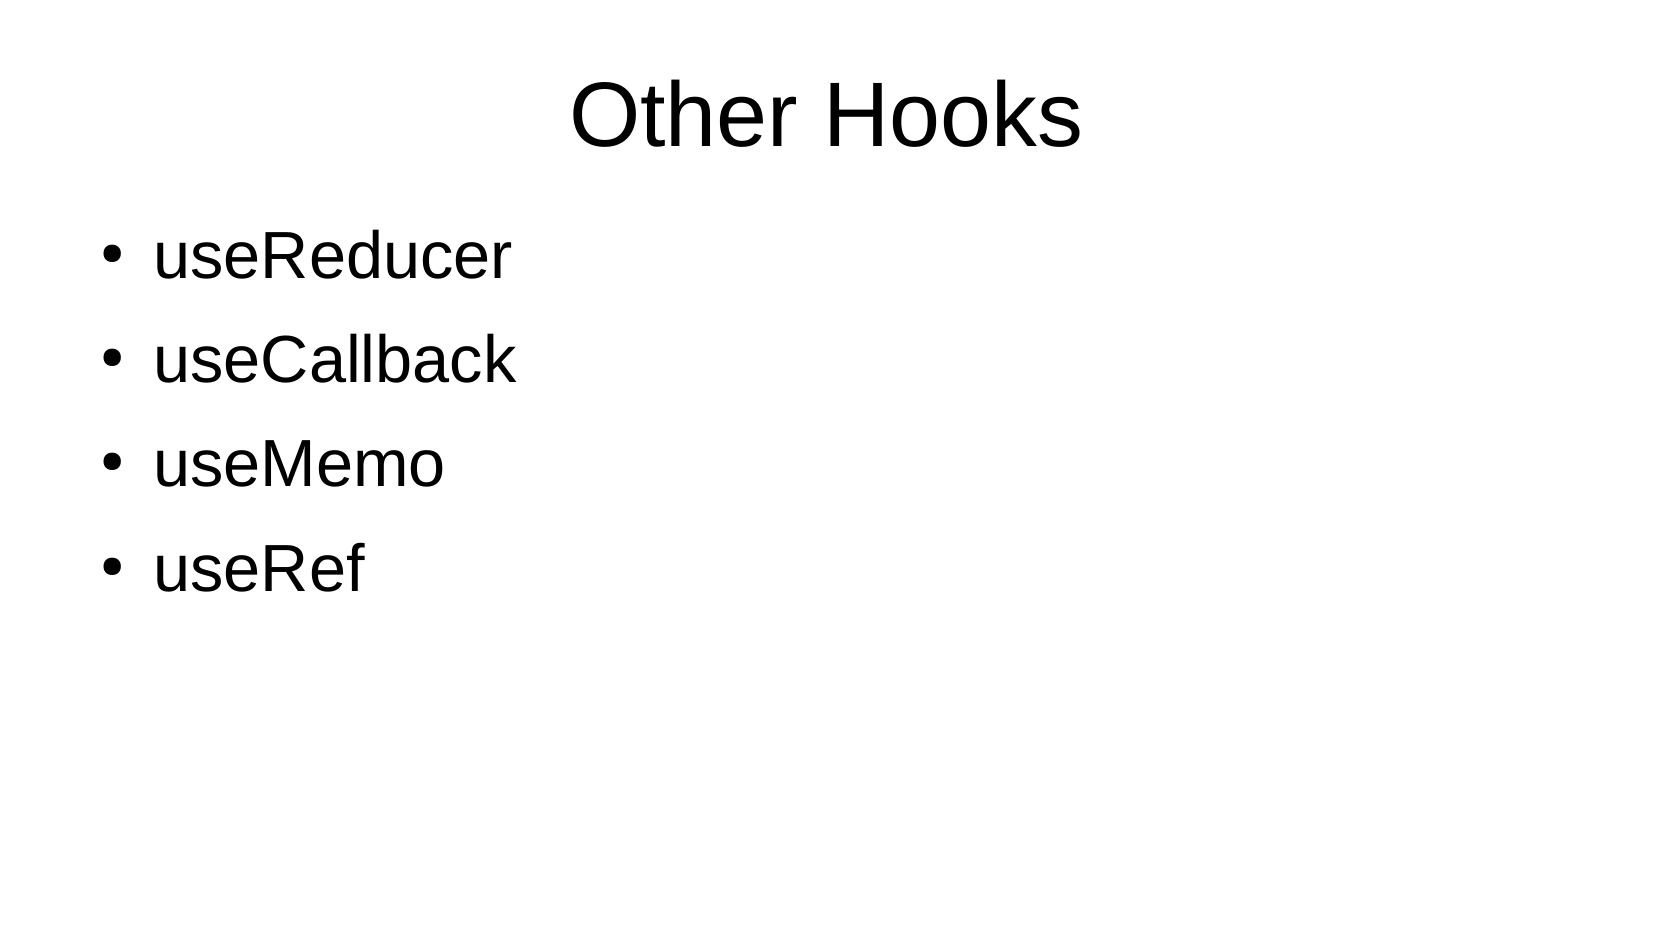

# Other Hooks
useReducer
useCallback
useMemo
useRef